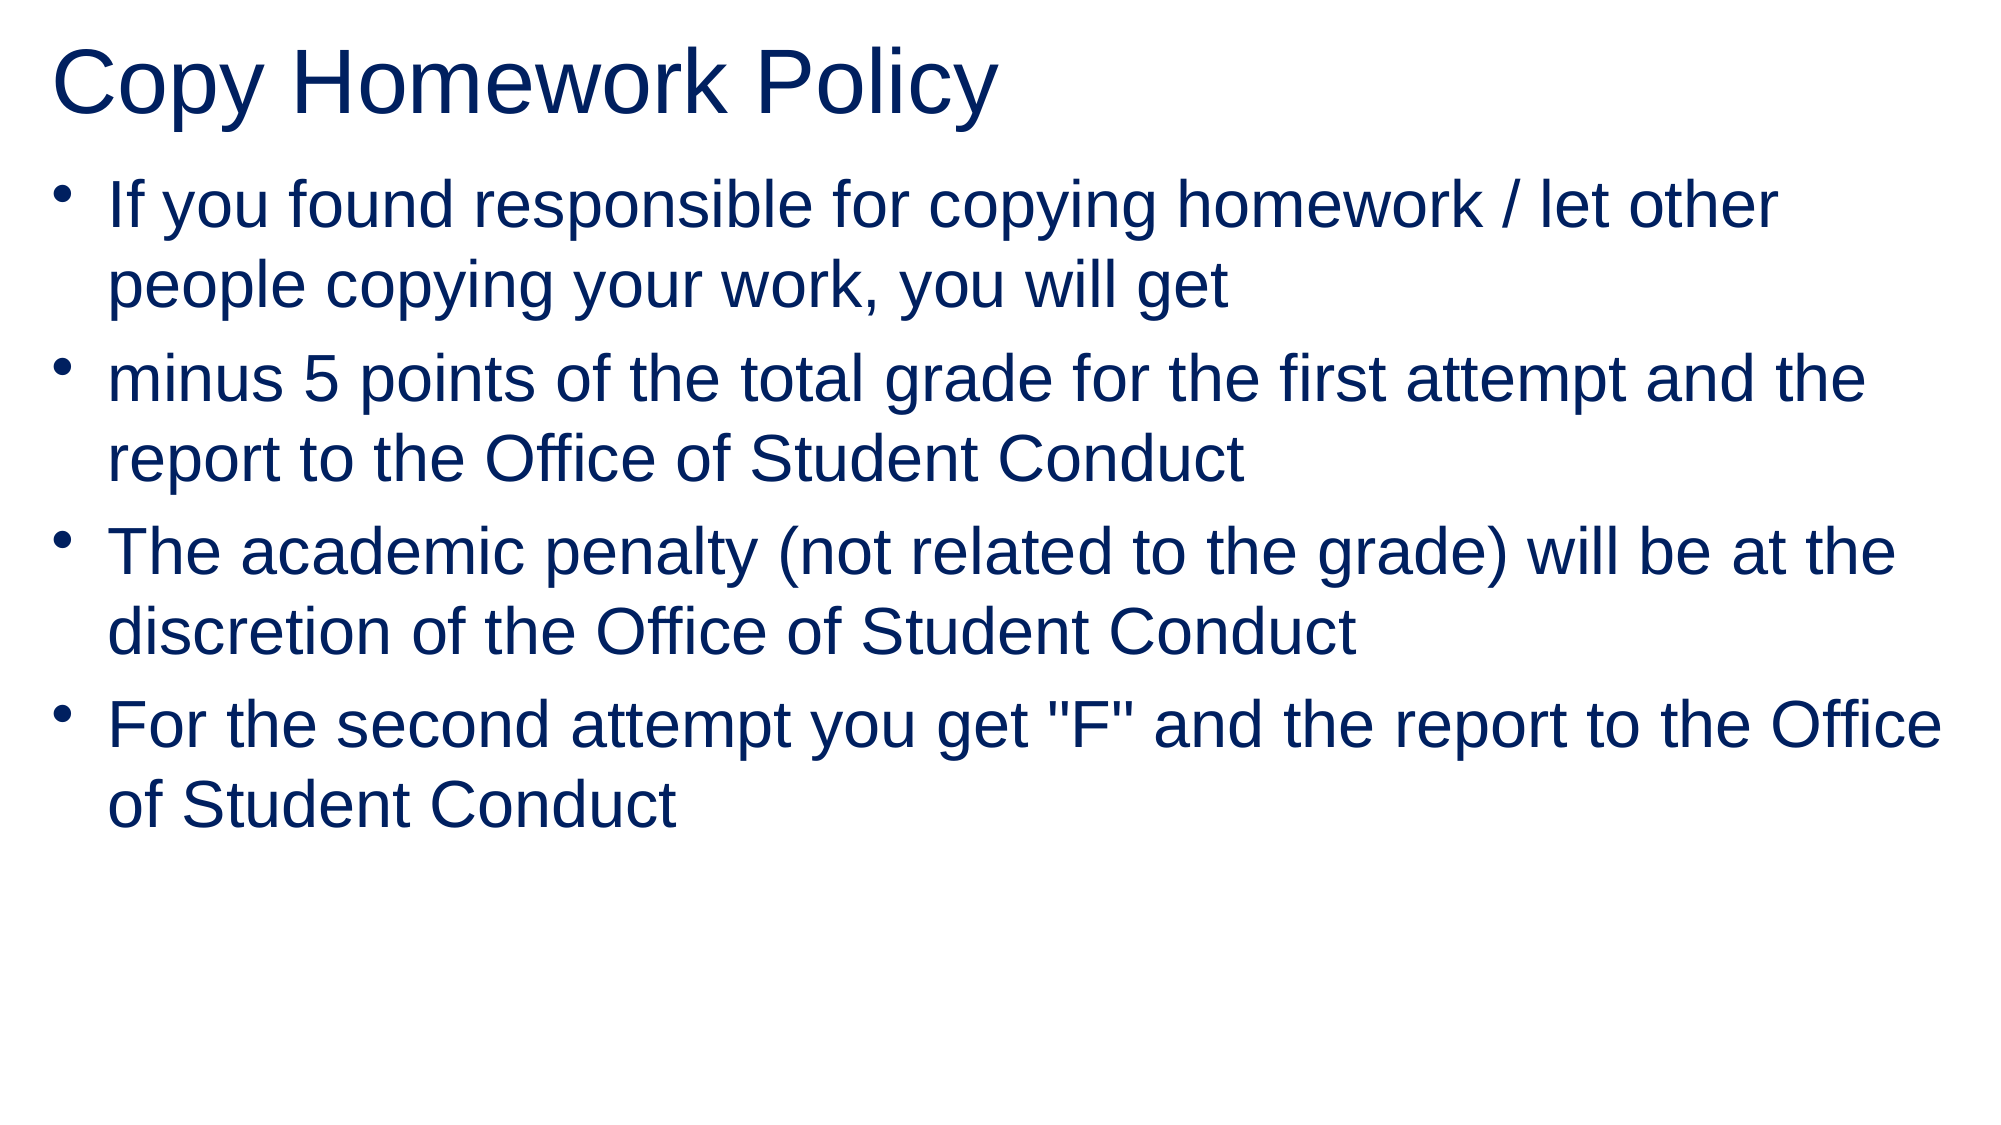

# Copy Homework Policy
If you found responsible for copying homework / let other people copying your work, you will get
minus 5 points of the total grade for the first attempt and the report to the Office of Student Conduct
The academic penalty (not related to the grade) will be at the discretion of the Office of Student Conduct
For the second attempt you get "F" and the report to the Office of Student Conduct